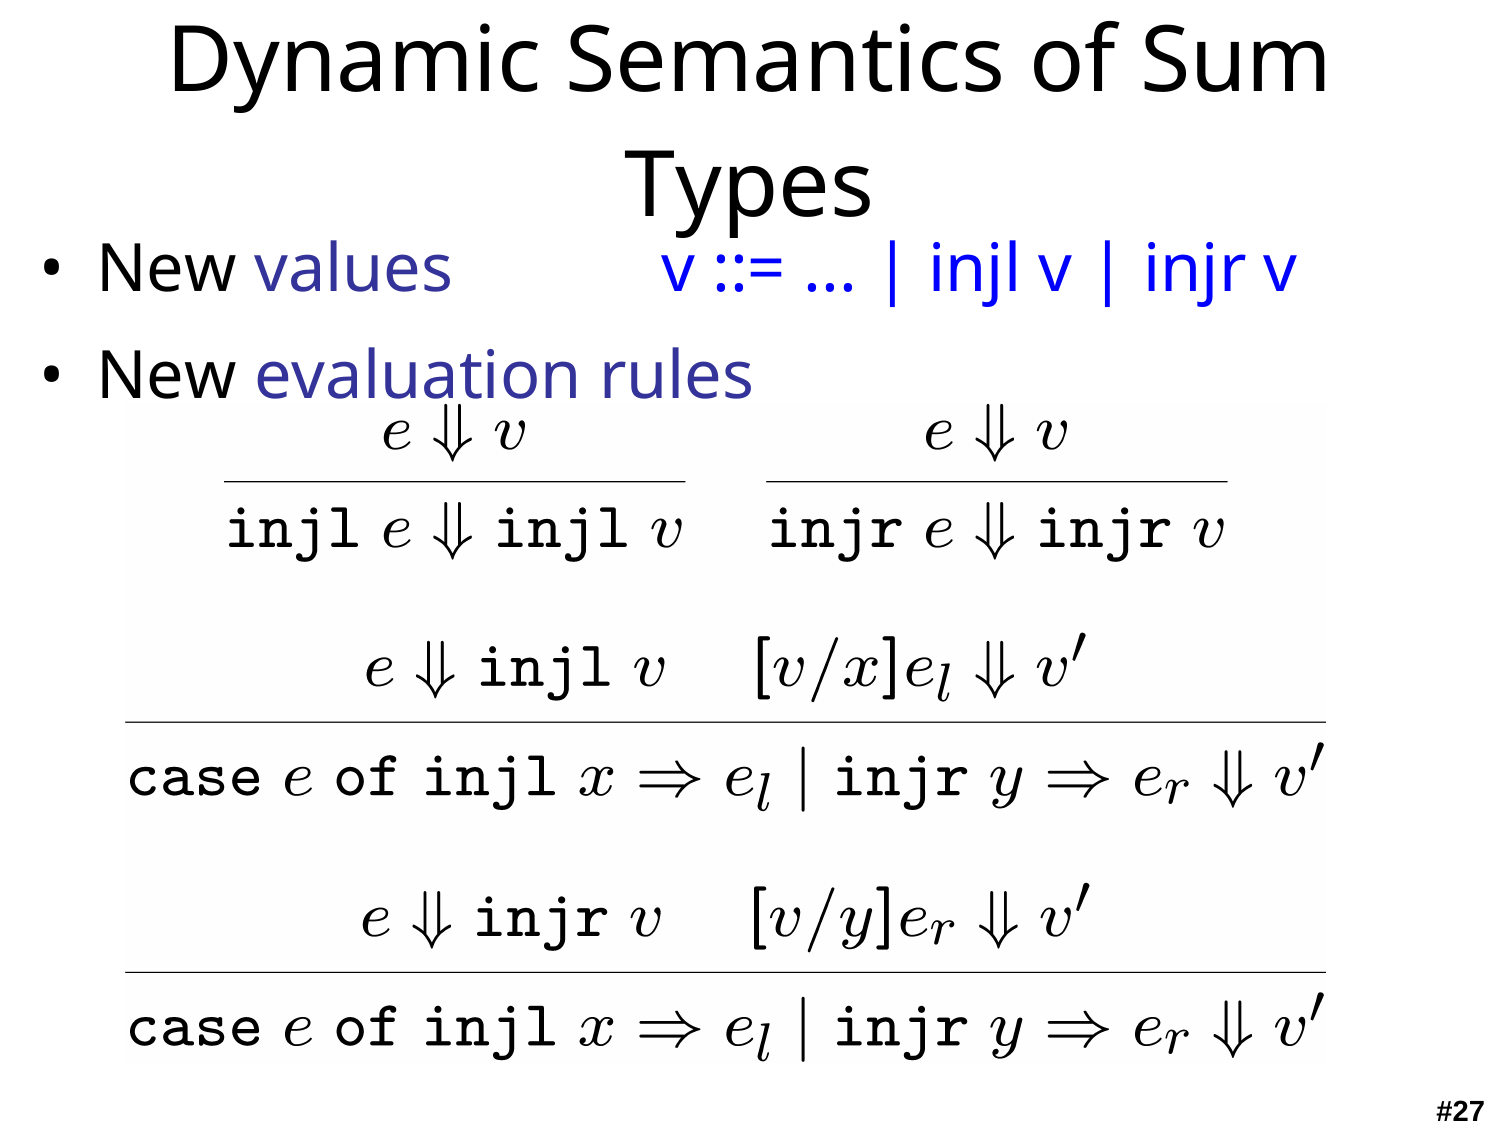

# Dynamic Semantics of Sum Types
New values v ::= ... | injl v | injr v
New evaluation rules
27